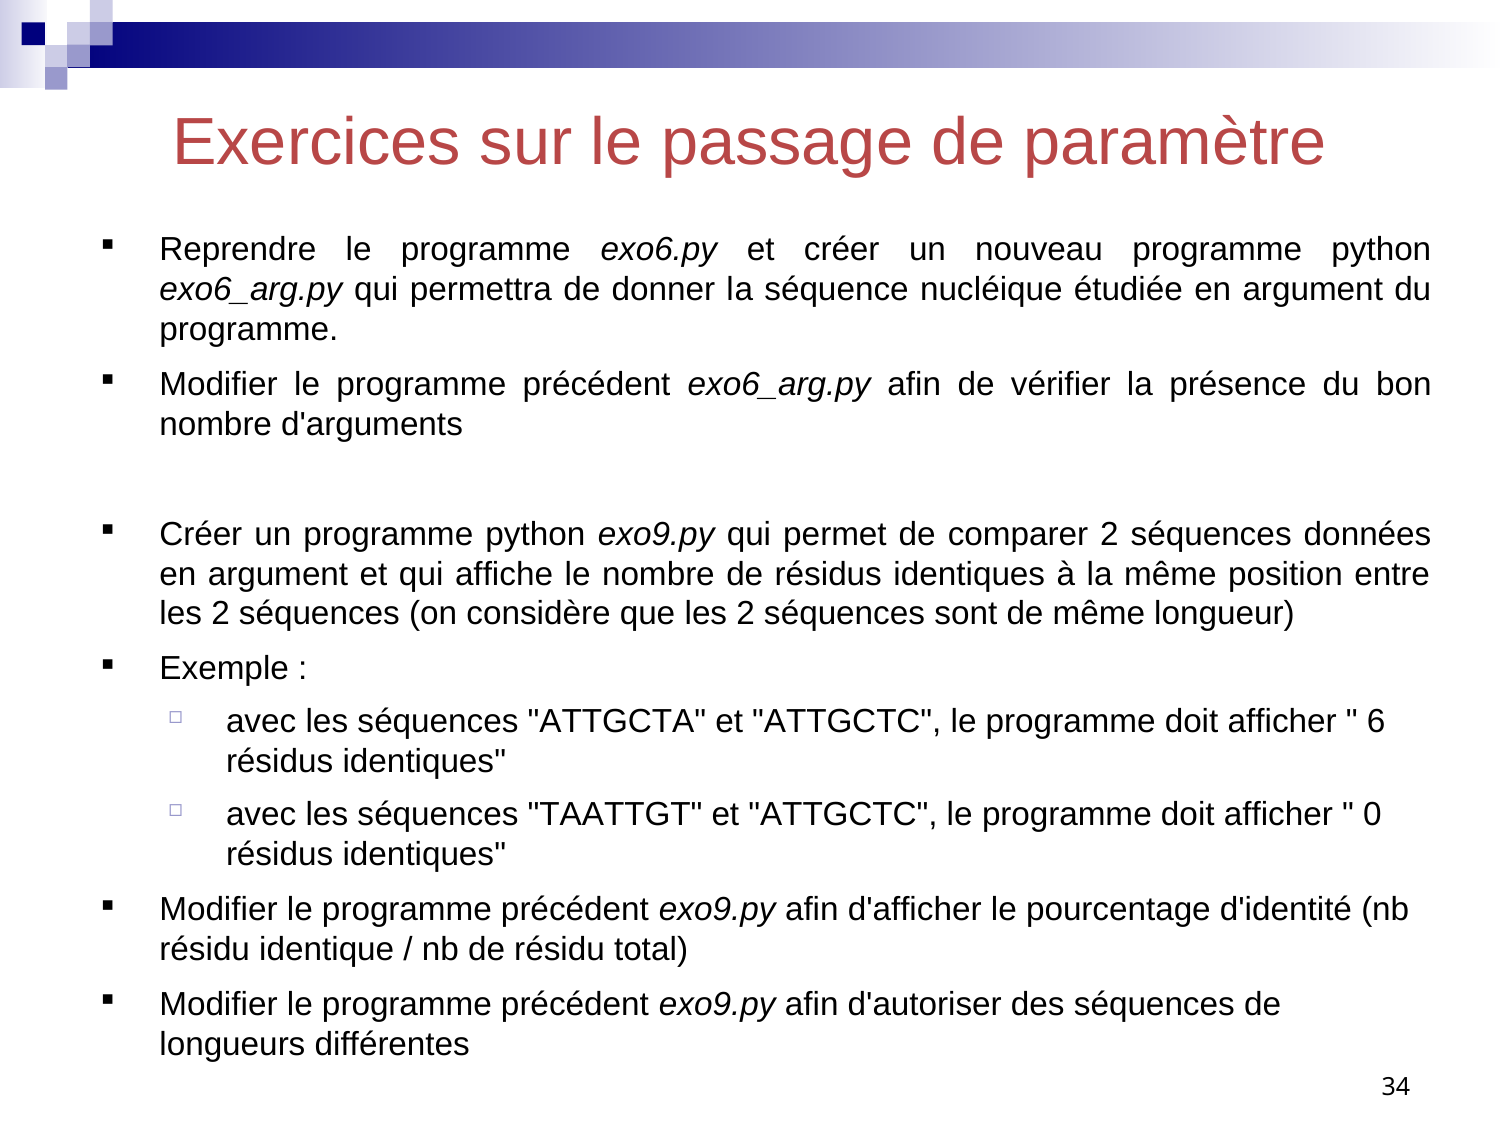

# Exercices sur le passage de paramètre
Reprendre le programme exo6.py et créer un nouveau programme python exo6_arg.py qui permettra de donner la séquence nucléique étudiée en argument du programme.
Modifier le programme précédent exo6_arg.py afin de vérifier la présence du bon nombre d'arguments
Créer un programme python exo9.py qui permet de comparer 2 séquences données en argument et qui affiche le nombre de résidus identiques à la même position entre les 2 séquences (on considère que les 2 séquences sont de même longueur)
Exemple :
avec les séquences "ATTGCTA" et "ATTGCTC", le programme doit afficher " 6 résidus identiques"
avec les séquences "TAATTGT" et "ATTGCTC", le programme doit afficher " 0 résidus identiques"
Modifier le programme précédent exo9.py afin d'afficher le pourcentage d'identité (nb résidu identique / nb de résidu total)
Modifier le programme précédent exo9.py afin d'autoriser des séquences de longueurs différentes
34